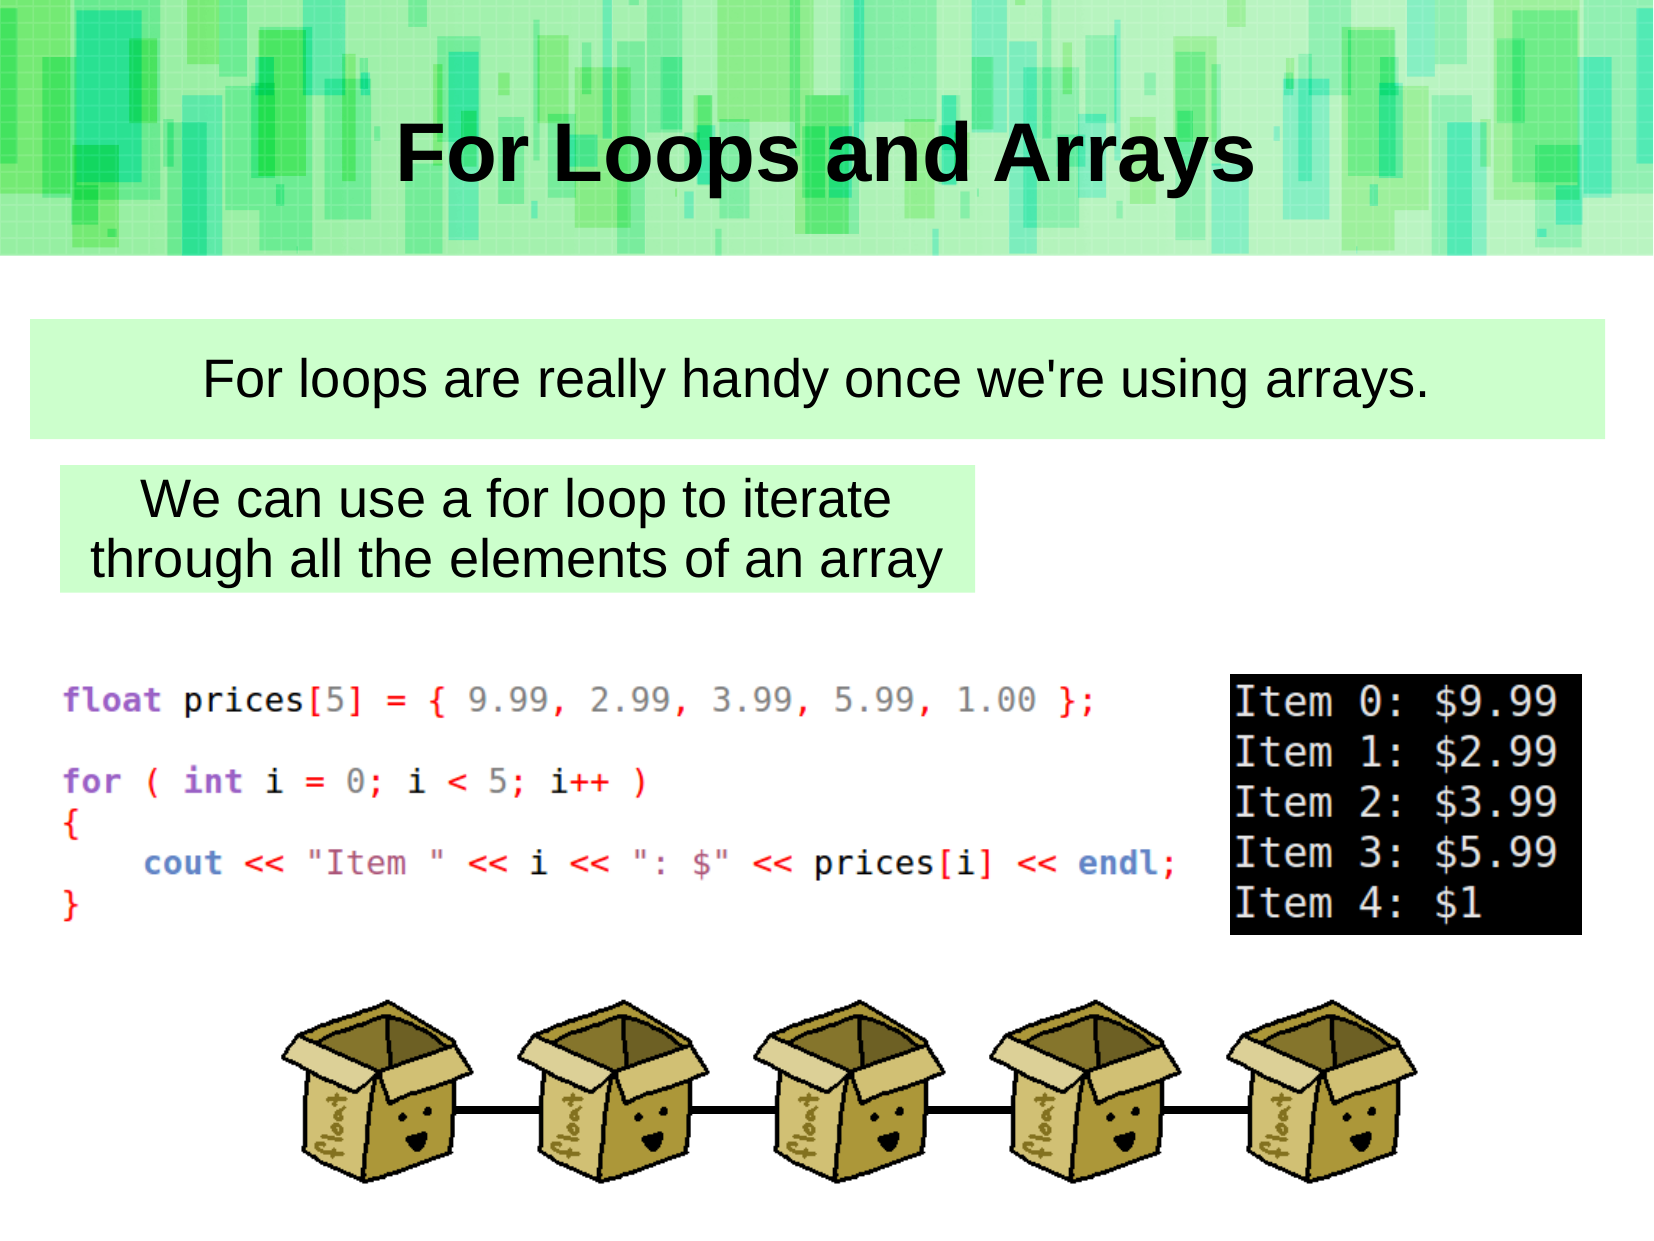

# For Loops and Arrays
For loops are really handy once we're using arrays.
We can use a for loop to iterate through all the elements of an array